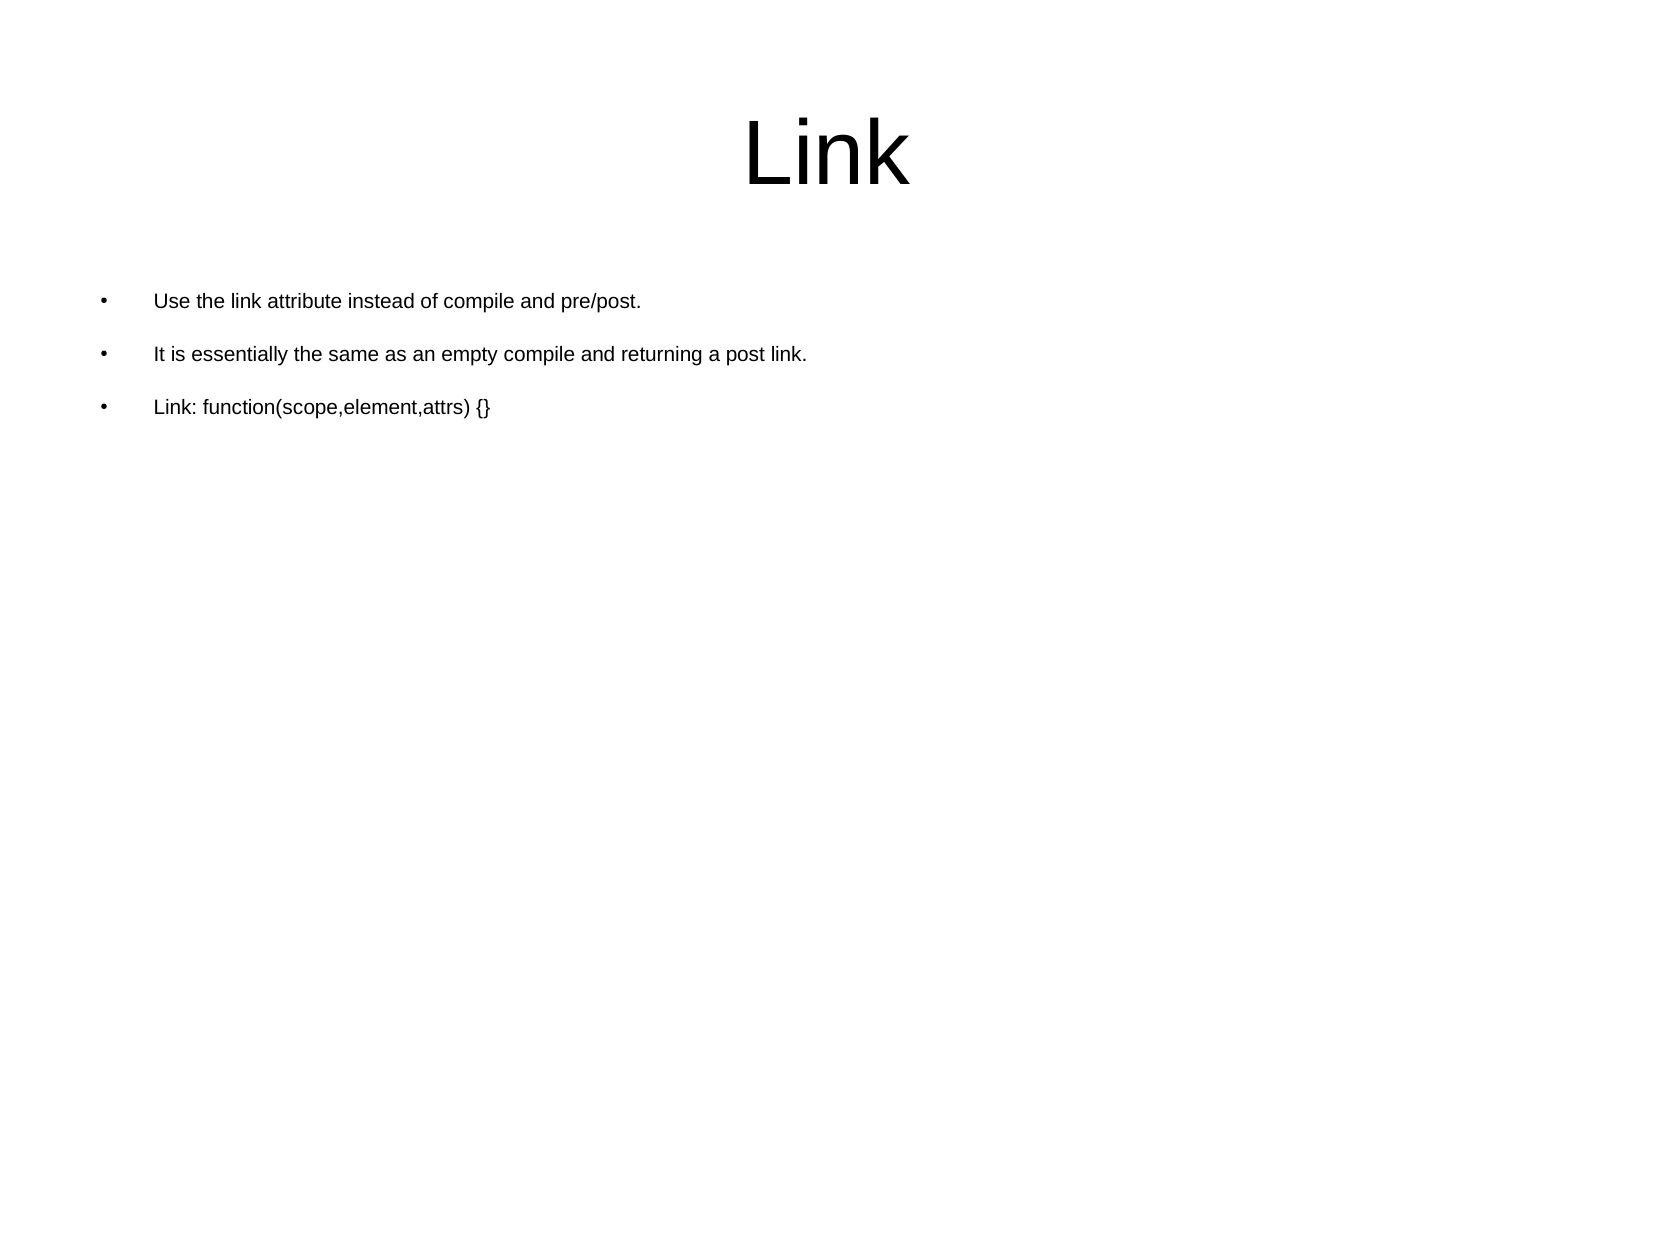

# Link
Use the link attribute instead of compile and pre/post.
It is essentially the same as an empty compile and returning a post link.
Link: function(scope,element,attrs) {}